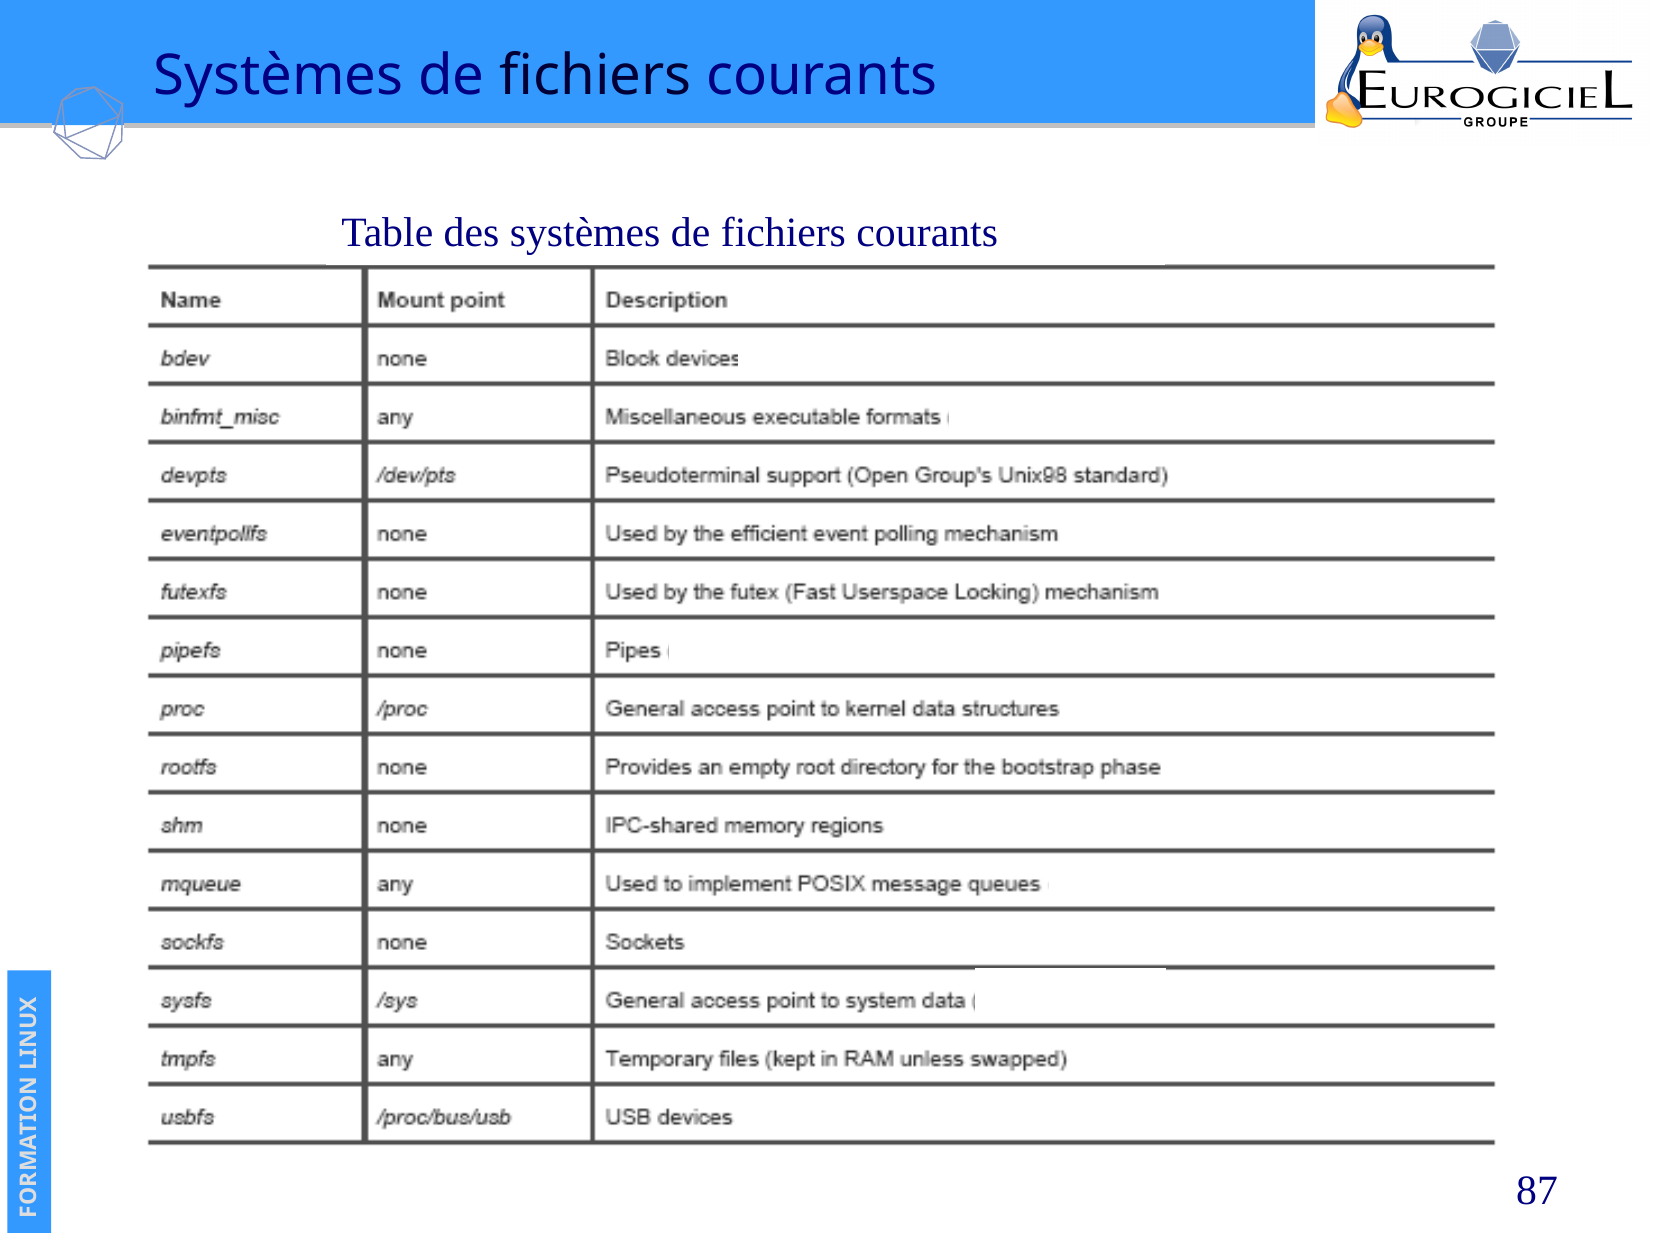

# Systèmes de fichiers courants
Table des systèmes de fichiers courants